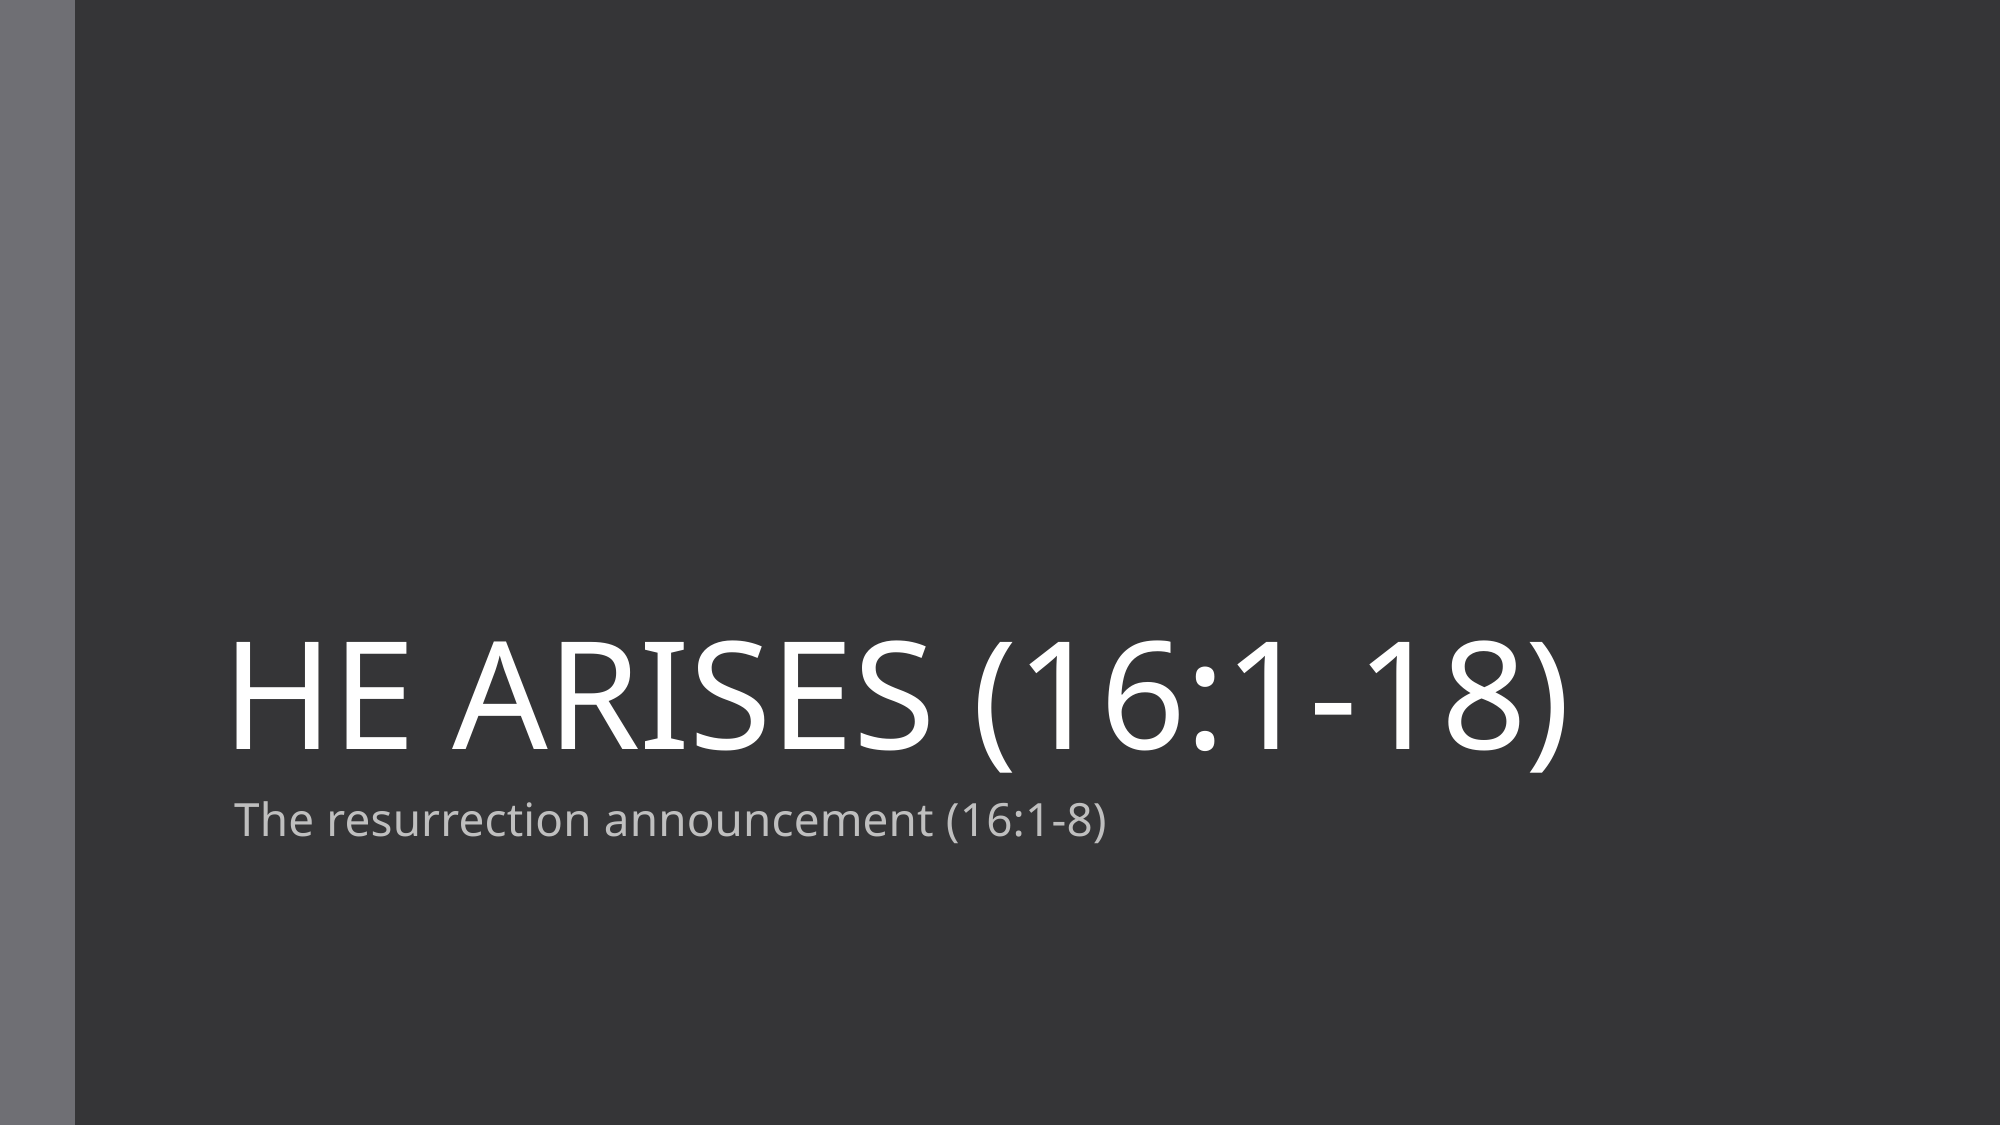

# HE ARISES (16:1-18)
 The resurrection announcement (16:1-8)